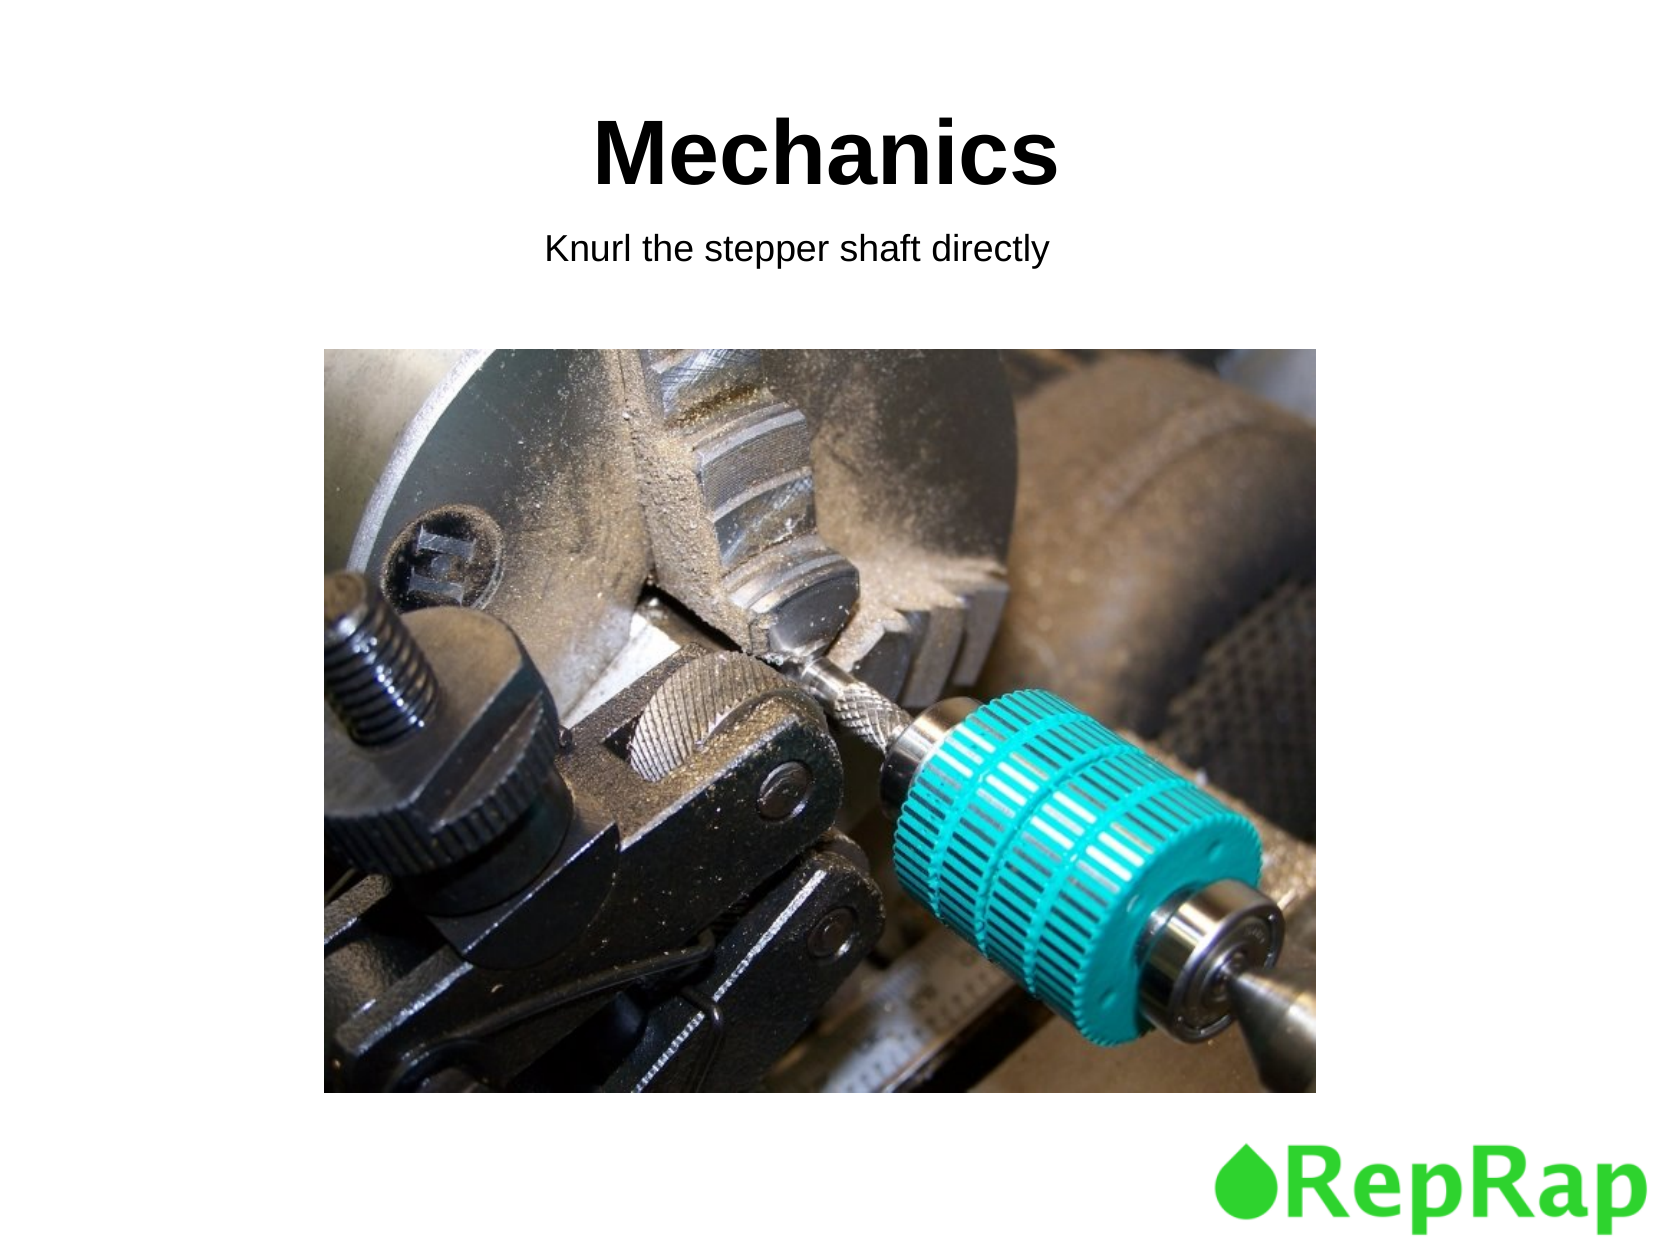

# Mechanics
Knurl the stepper shaft directly